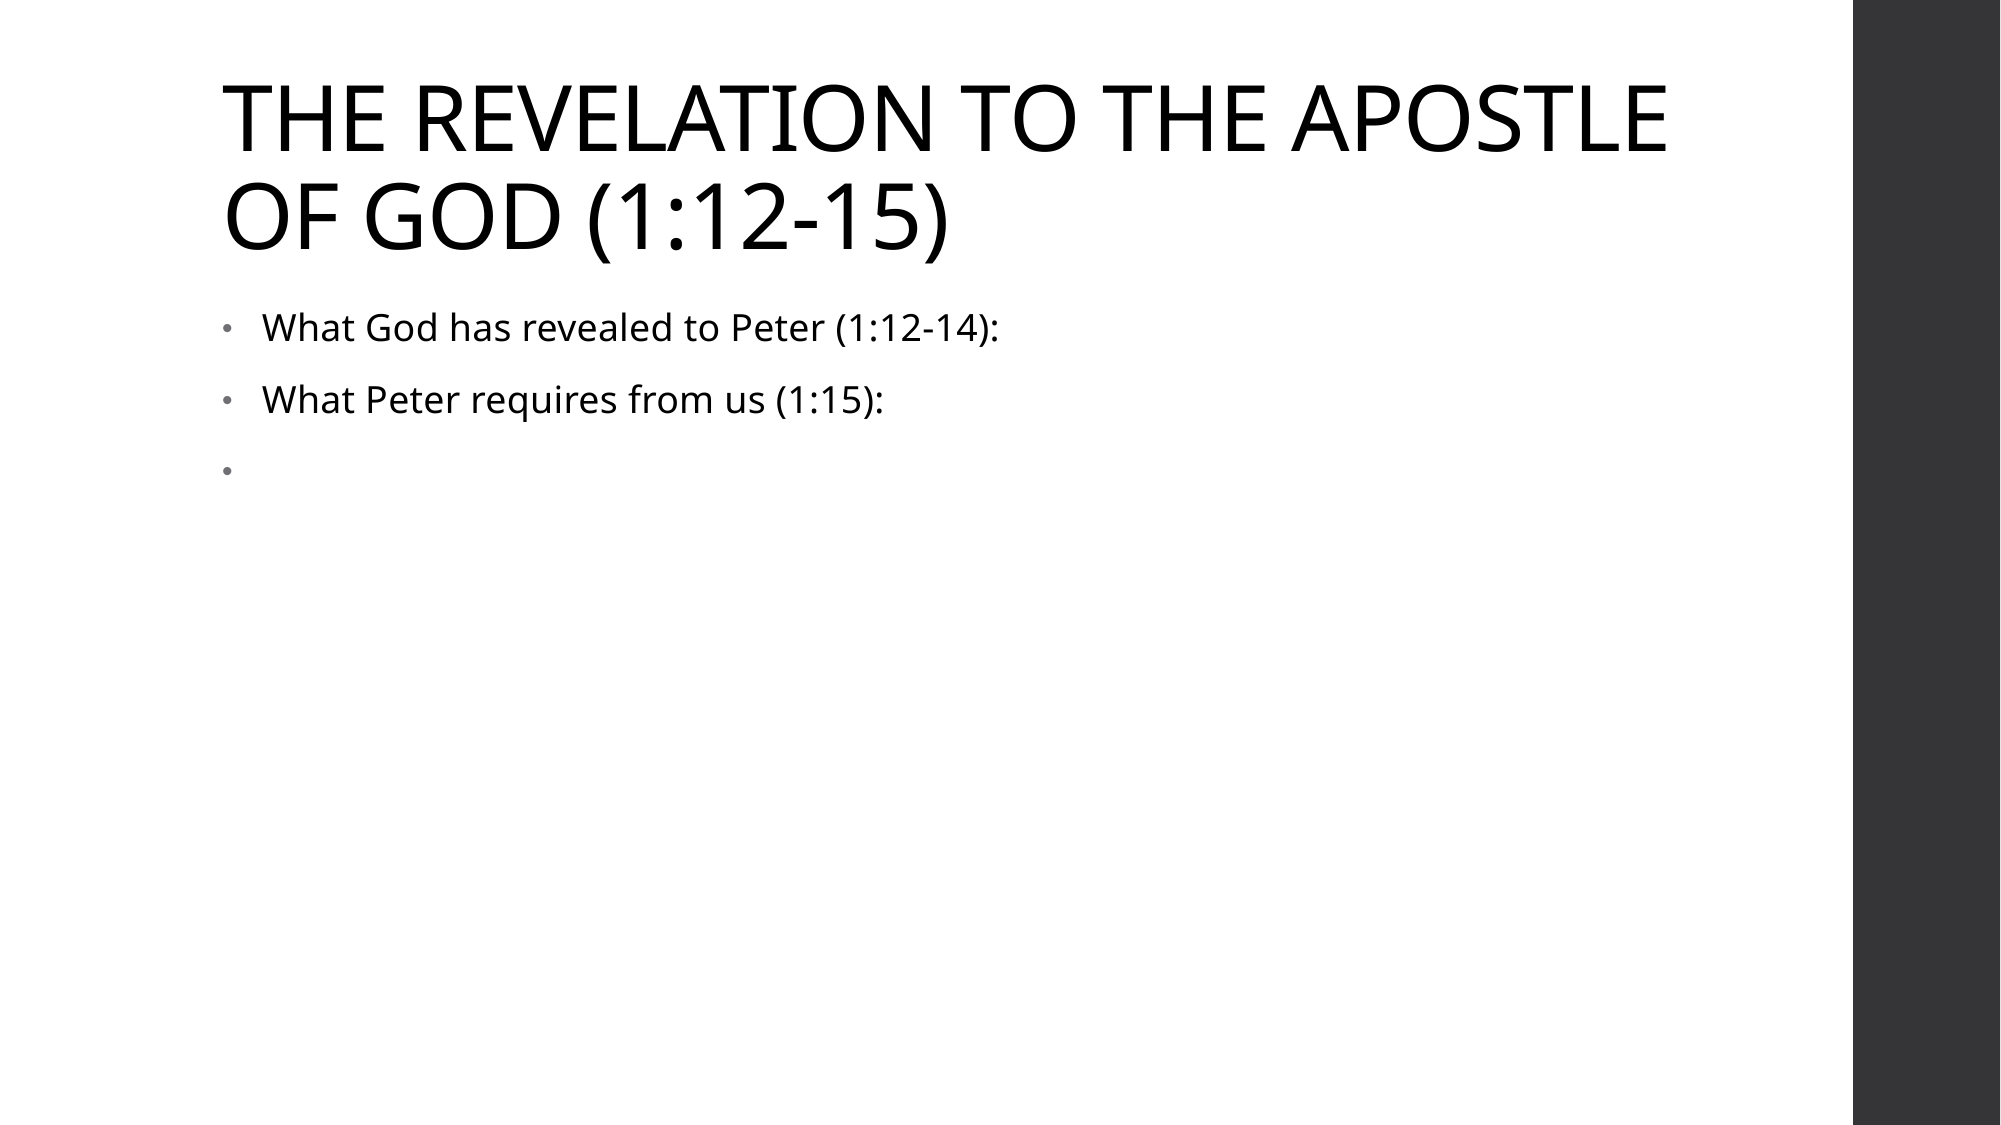

# THE REVELATION TO THE APOSTLE OF GOD (1:12-15)
 What God has revealed to Peter (1:12-14):
 What Peter requires from us (1:15):